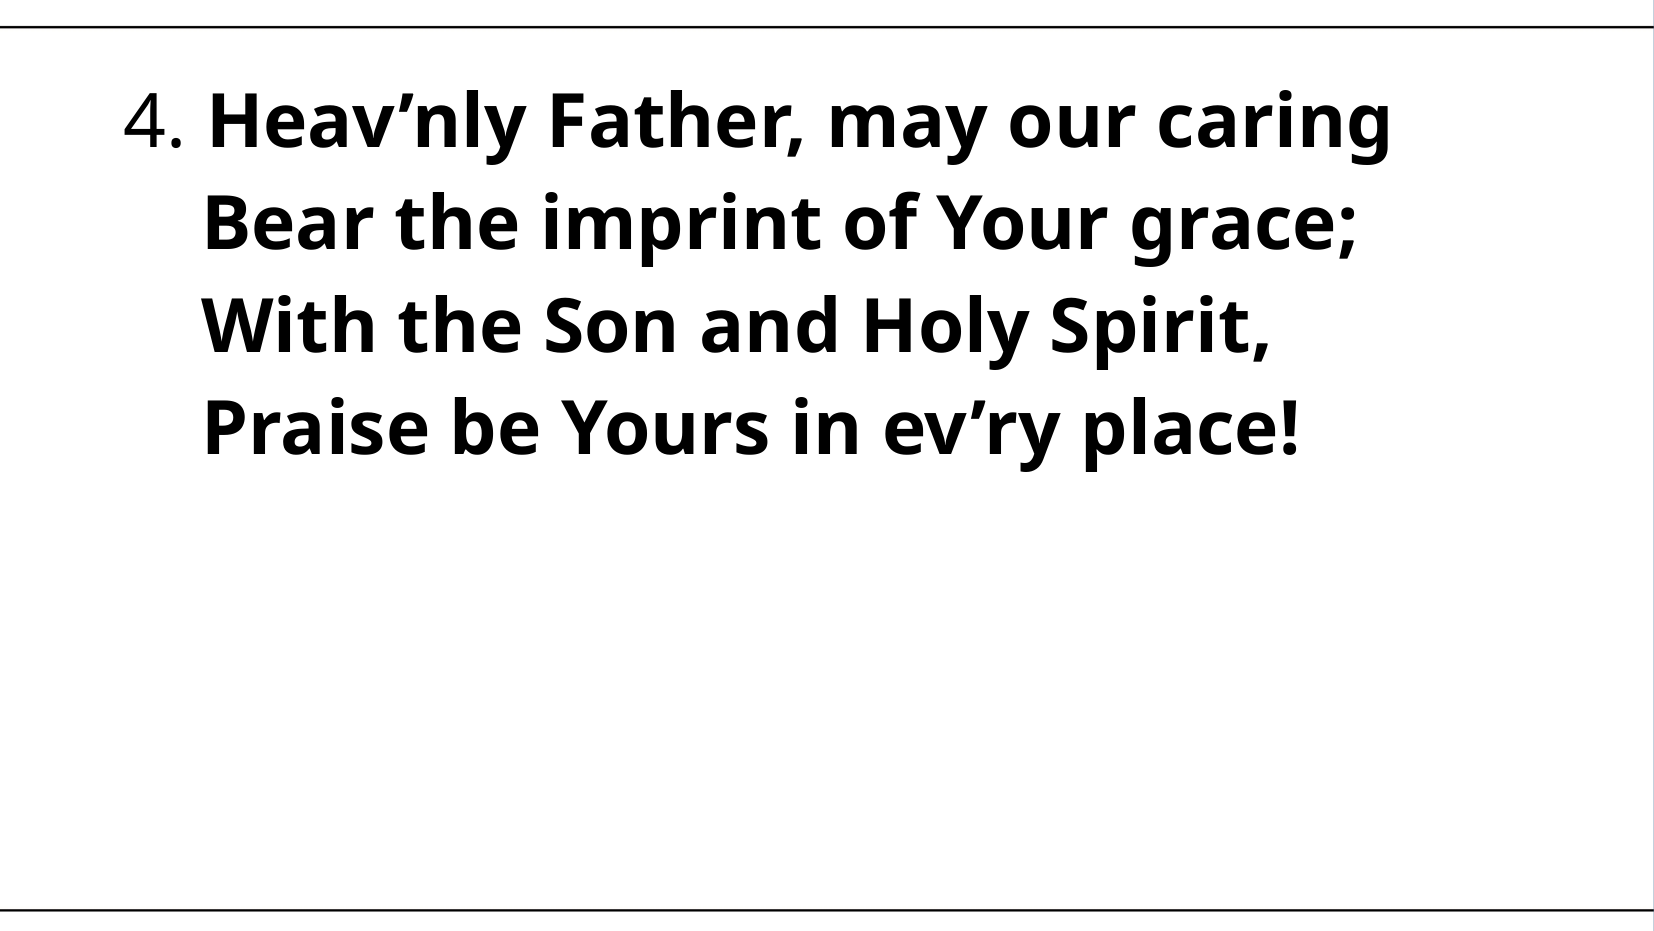

4. Heav’nly Father, may our caring
 Bear the imprint of Your grace;
 With the Son and Holy Spirit,
 Praise be Yours in ev’ry place!